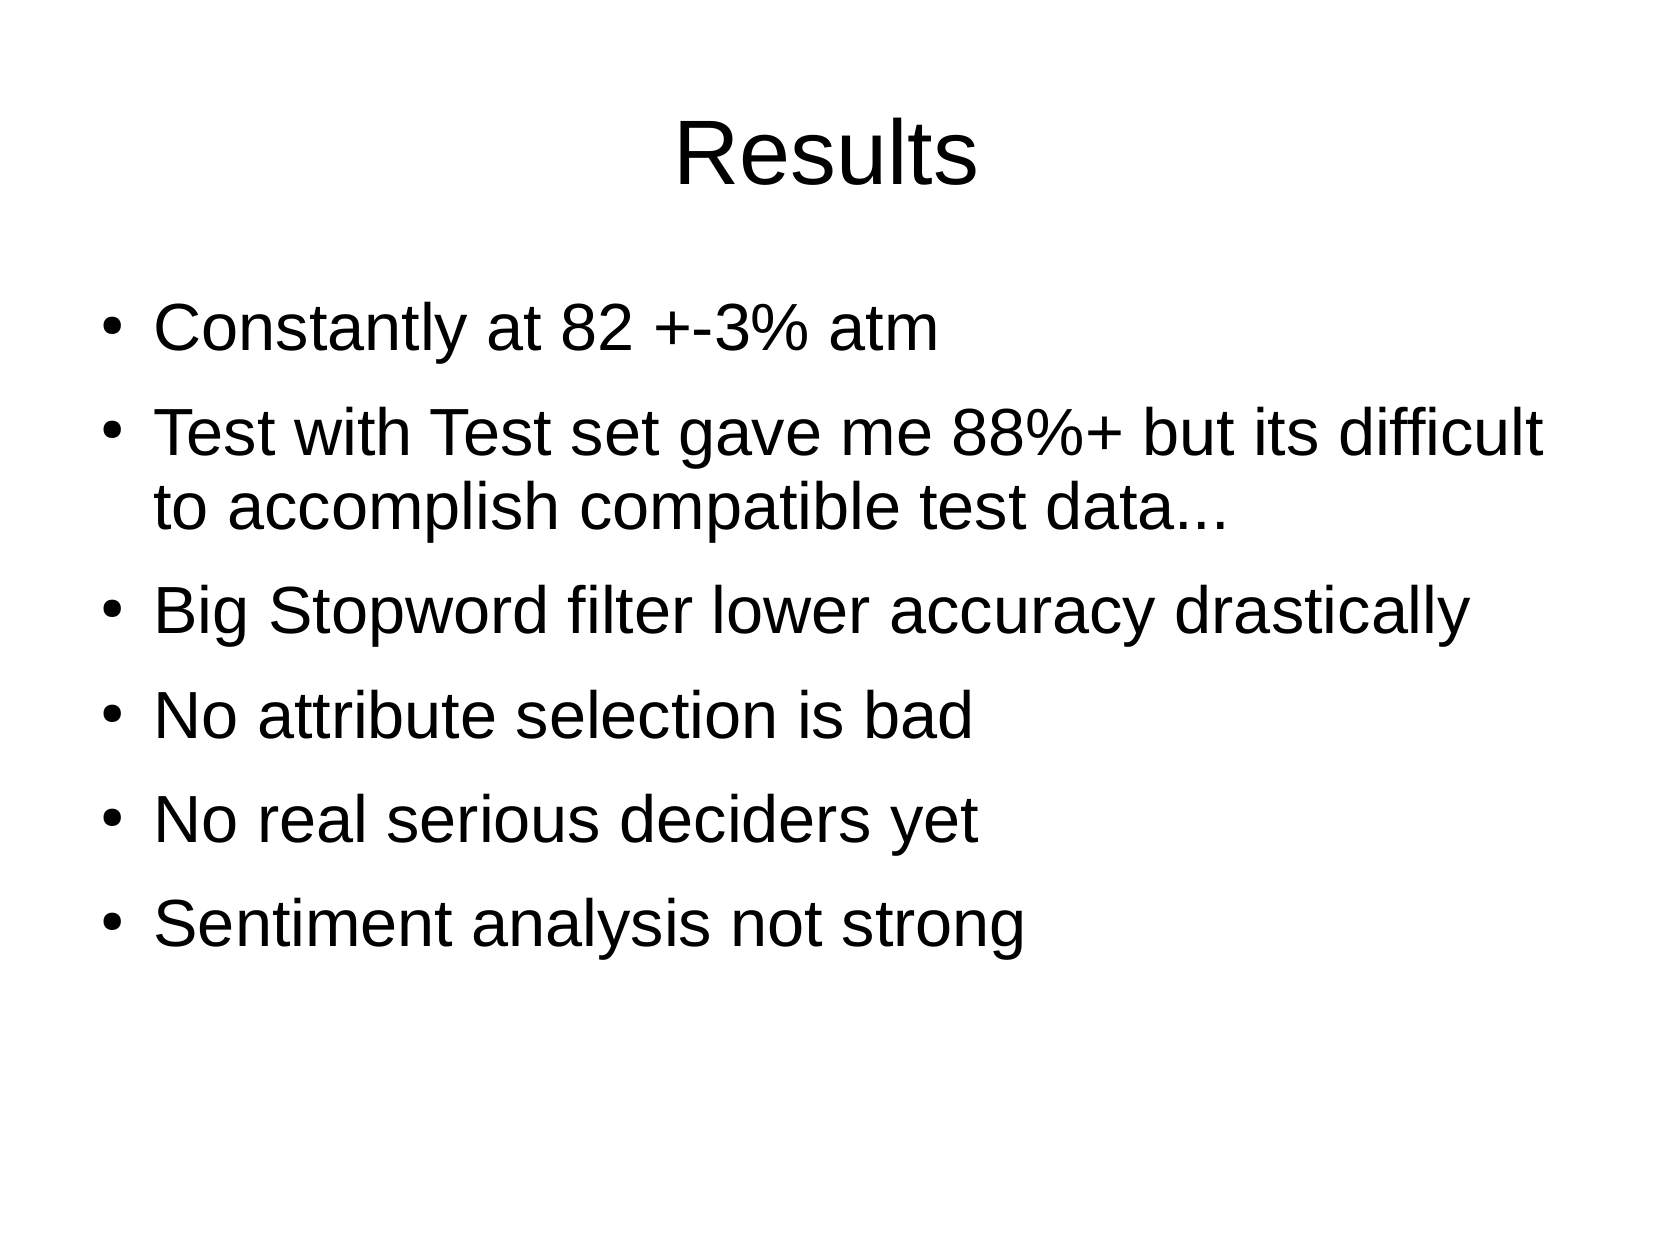

# Results
Constantly at 82 +-3% atm
Test with Test set gave me 88%+ but its difficult to accomplish compatible test data...
Big Stopword filter lower accuracy drastically
No attribute selection is bad
No real serious deciders yet
Sentiment analysis not strong